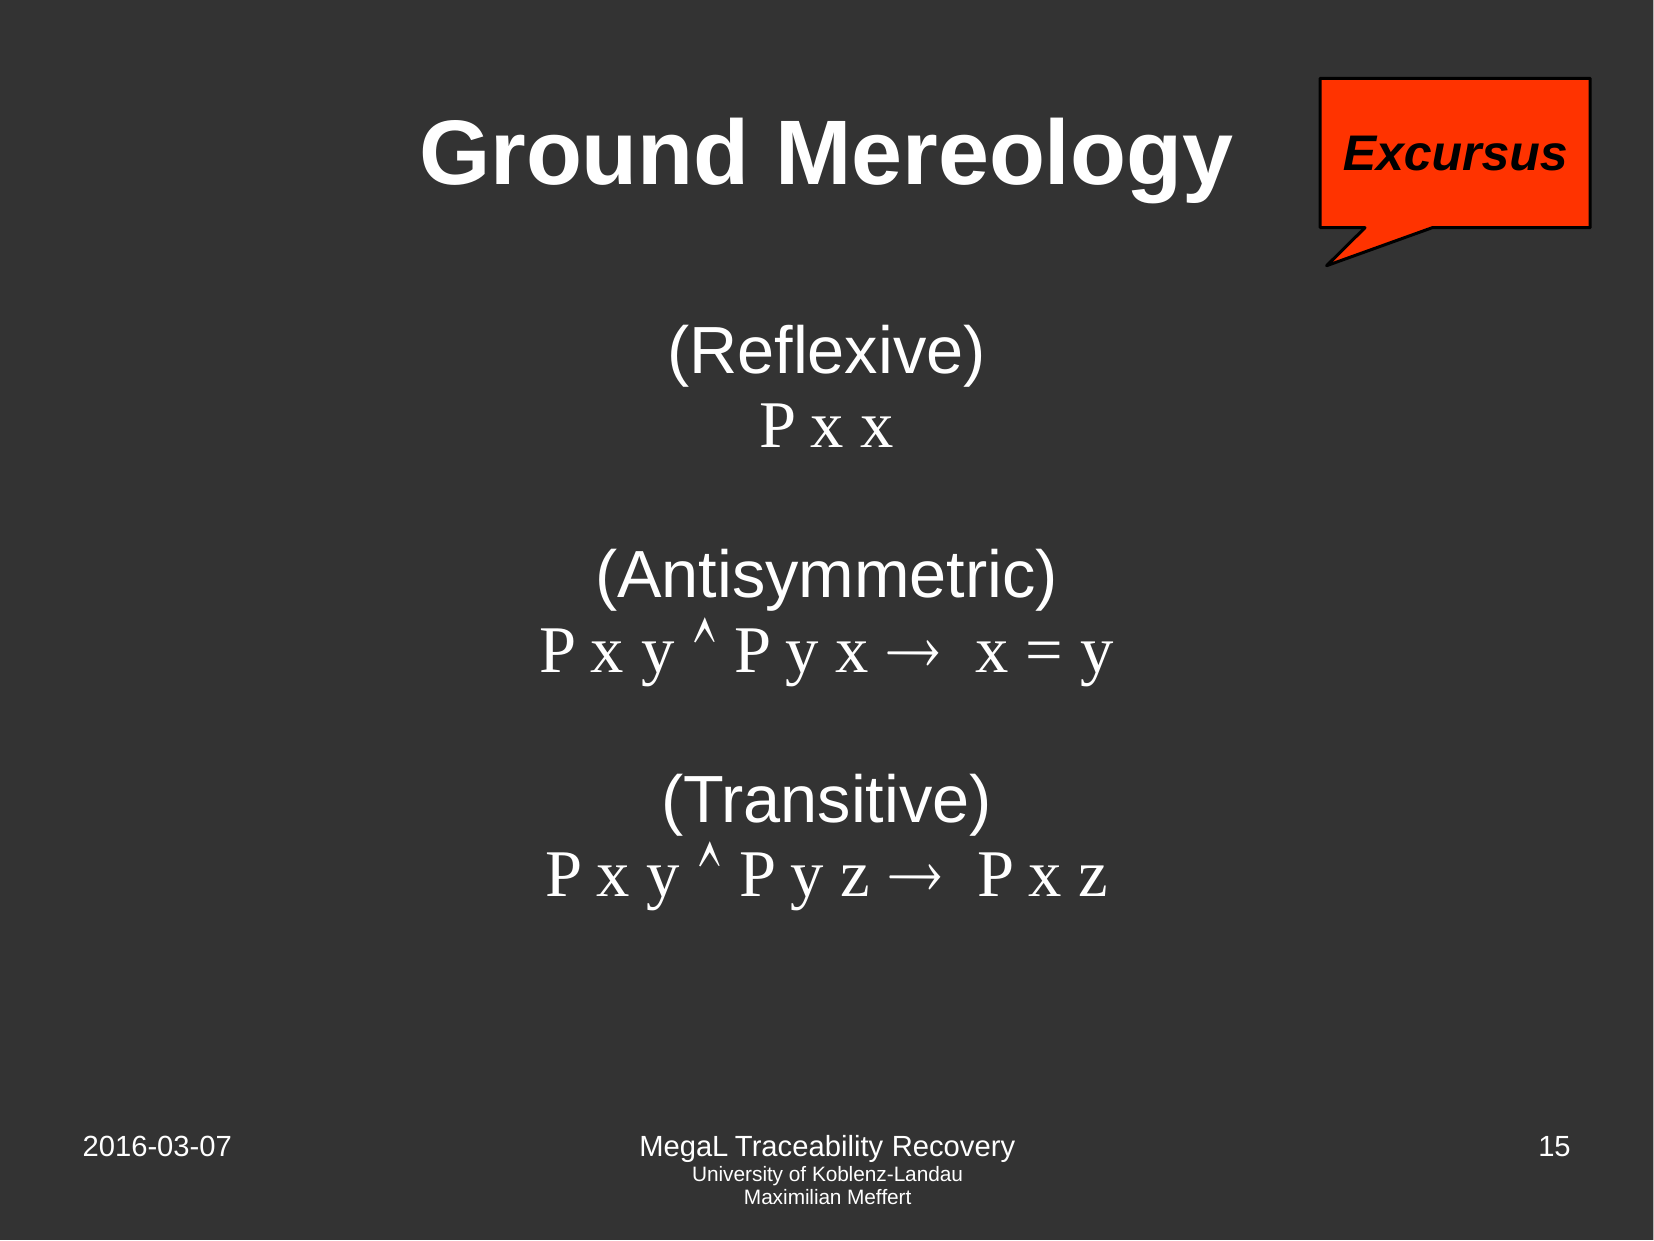

# Ground Mereology
Excursus
(Reflexive)
P x x
(Antisymmetric)
P x y Ù P y x ® x = y
(Transitive)
P x y Ù P y z ® P x z
2016-03-07
MegaL Traceability Recovery
15